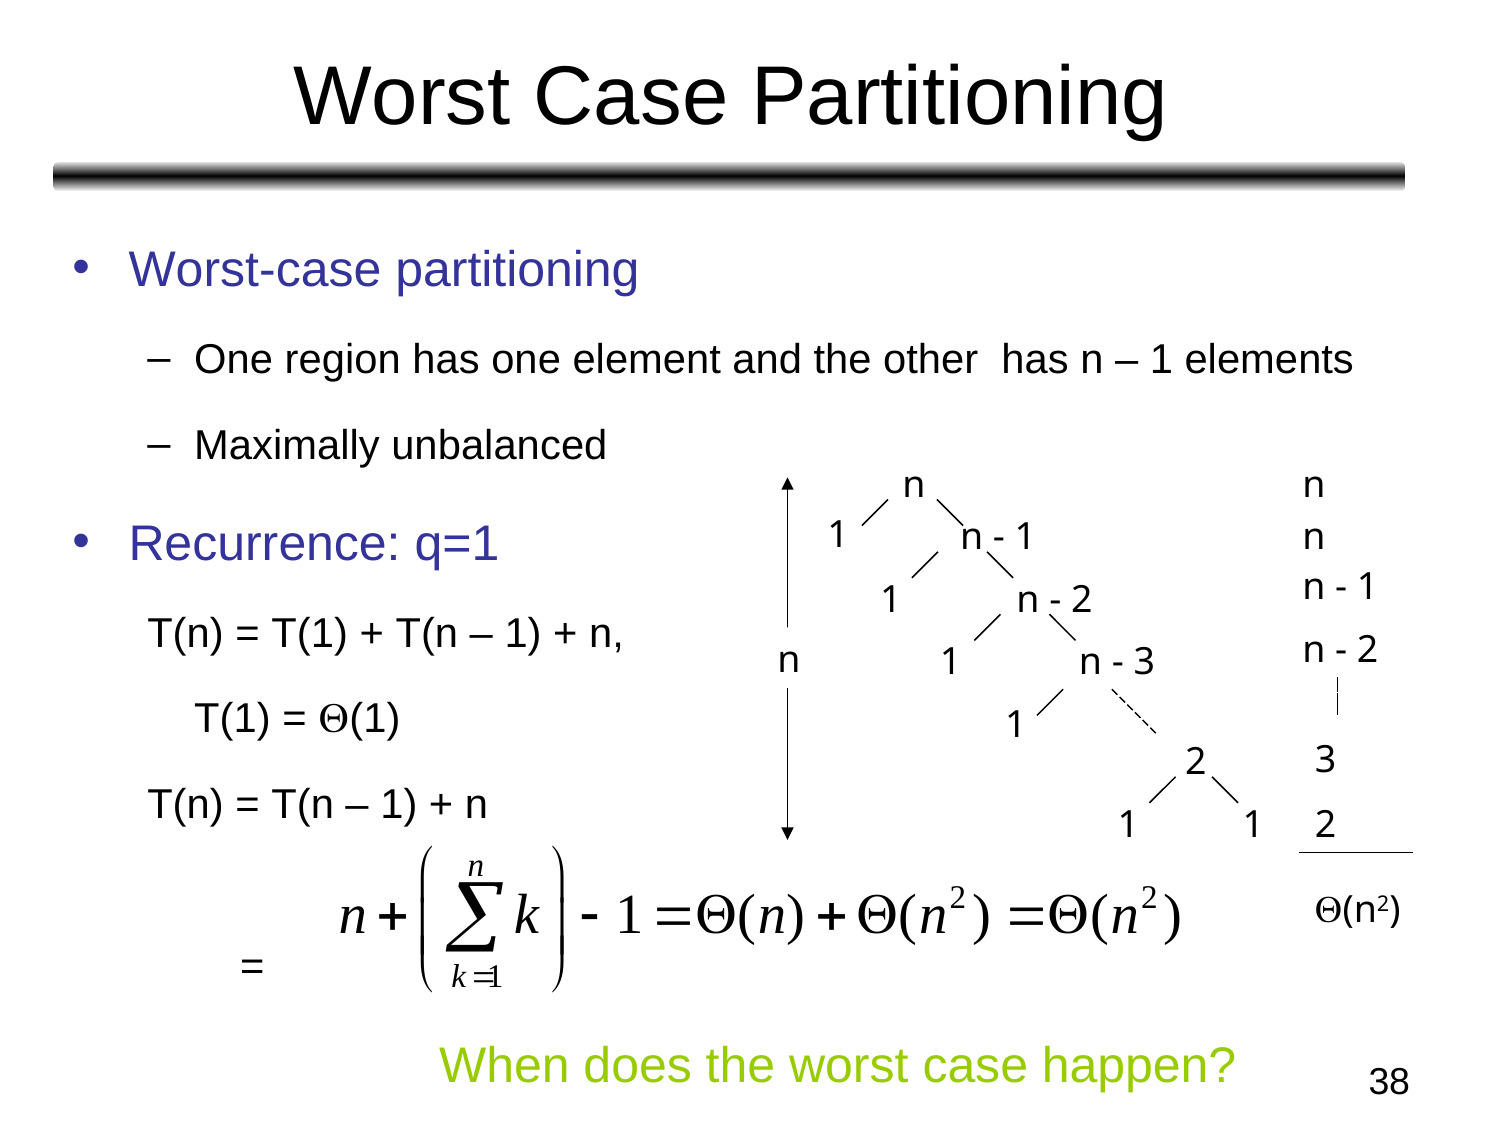

# Worst Case Partitioning
Worst-case partitioning
One region has one element and the other has n – 1 elements
Maximally unbalanced
Recurrence: q=1
T(n) = T(1) + T(n – 1) + n,
	T(1) = (1)
T(n) = T(n – 1) + n
	 =
n
n
1
n - 1
n
n - 1
1
n - 2
n - 2
n
1
n - 3
1
3
2
1
1
2
(n2)
When does the worst case happen?
38